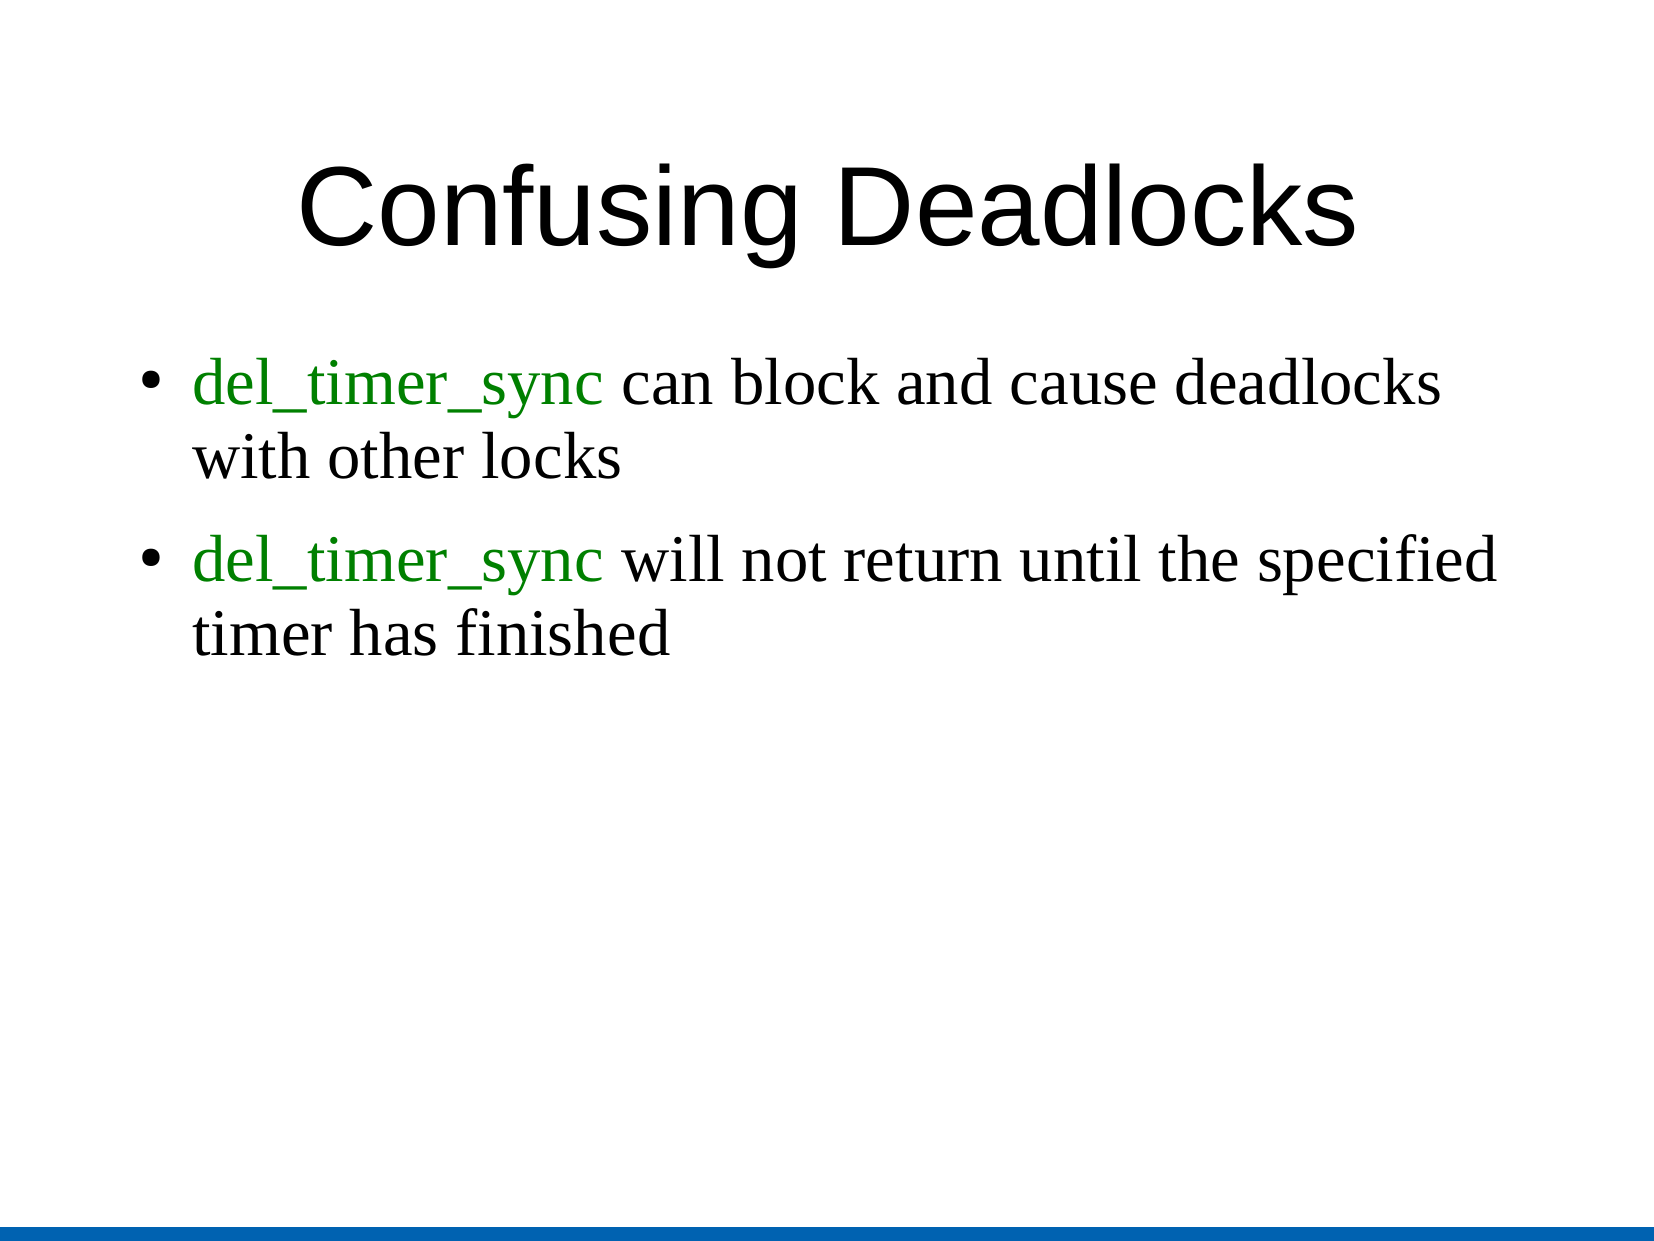

# Confusing Deadlocks
del_timer_sync can block and cause deadlocks with other locks
del_timer_sync will not return until the specified timer has finished